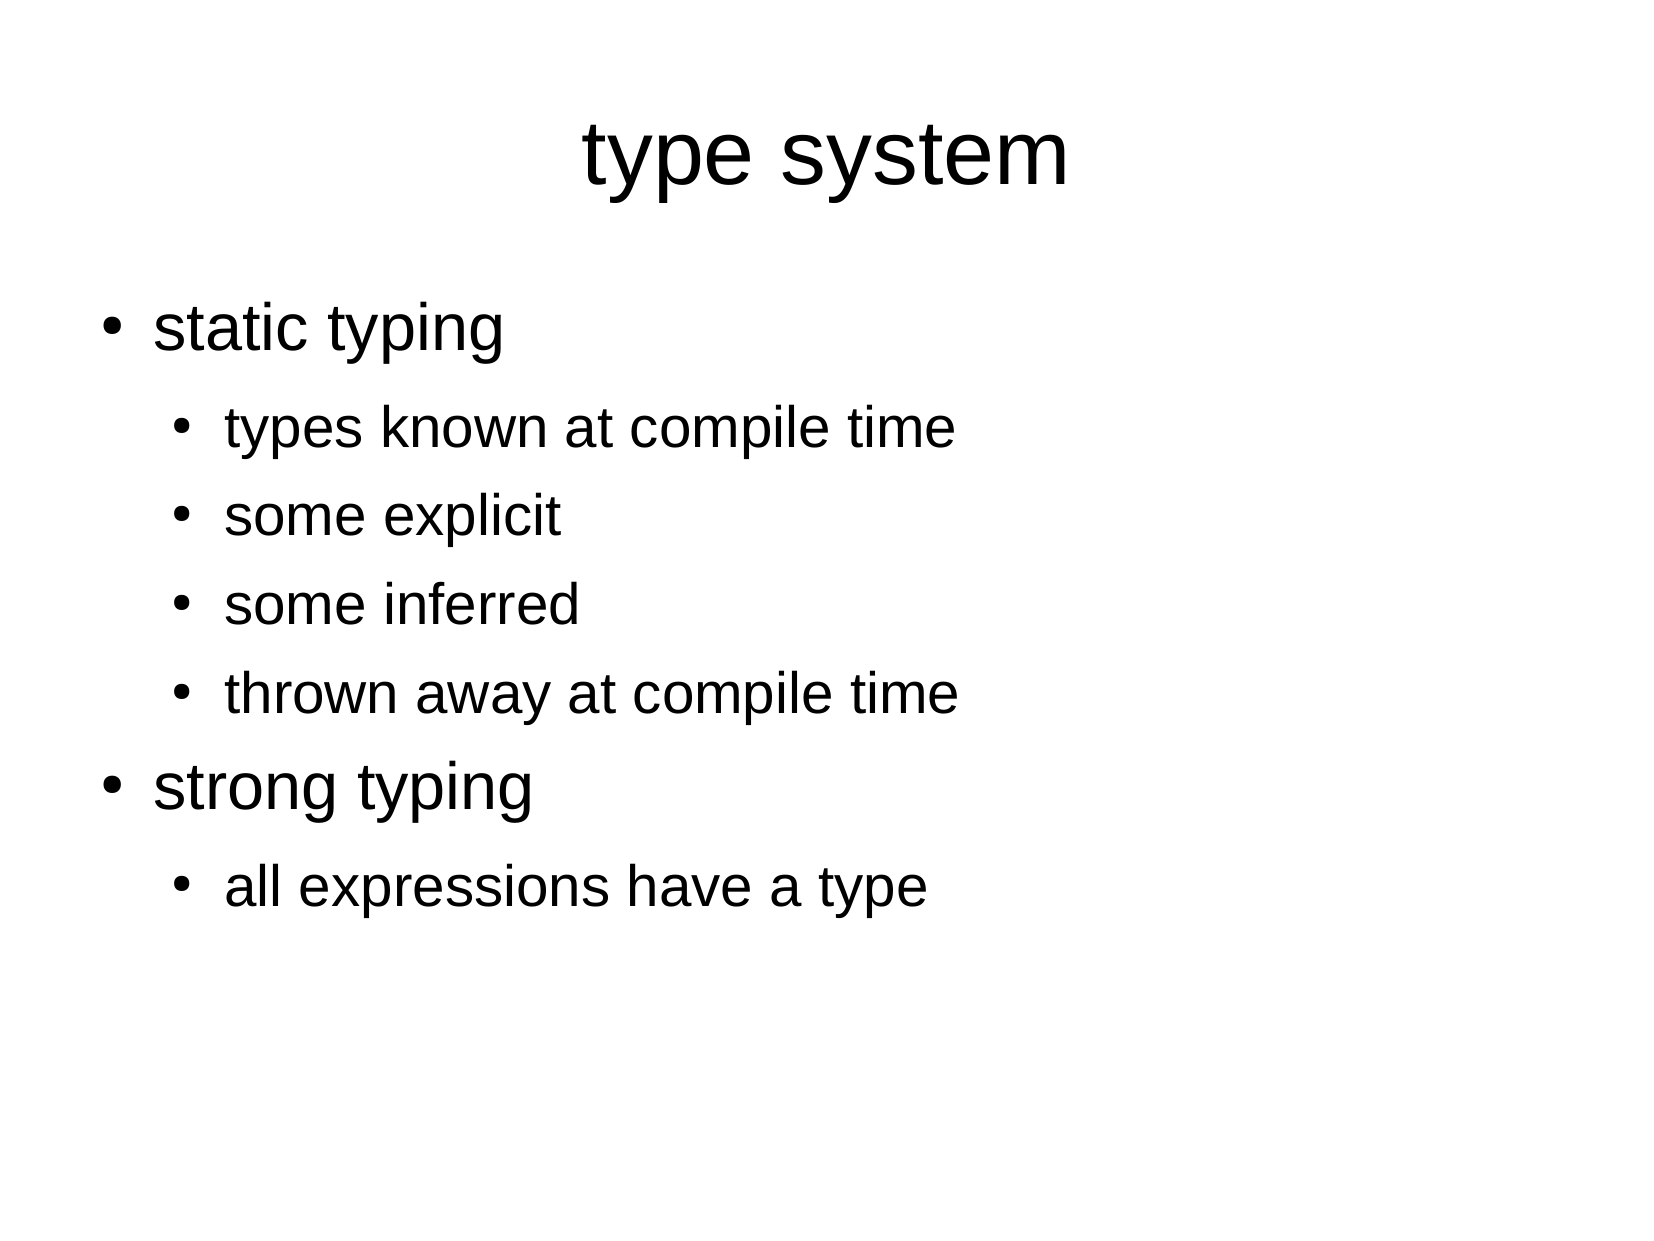

# type system
static typing
types known at compile time
some explicit
some inferred
thrown away at compile time
strong typing
all expressions have a type